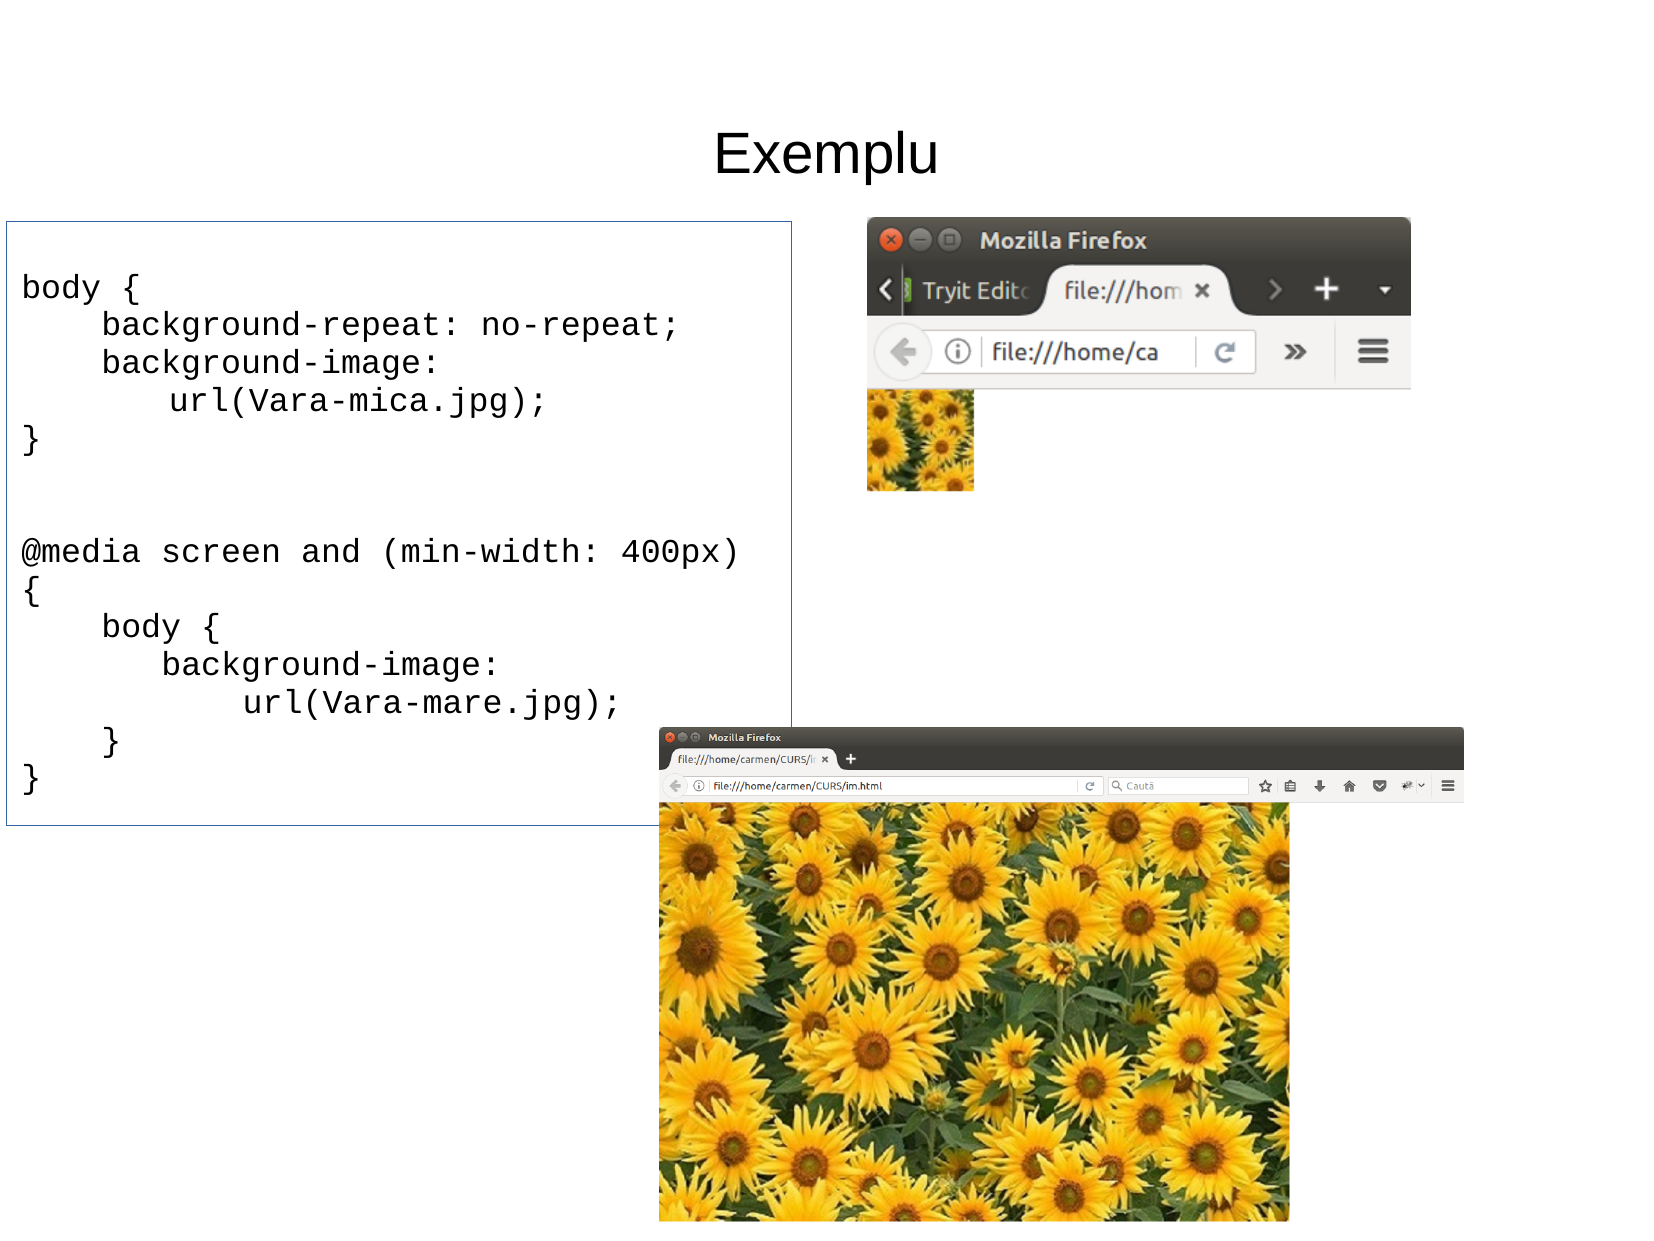

# Exemplu
body {
 background-repeat: no-repeat;
 background-image: 							url(Vara-mica.jpg);
}
@media screen and (min-width: 400px) {
 body {
 background-image: 							url(Vara-mare.jpg);
 }
}